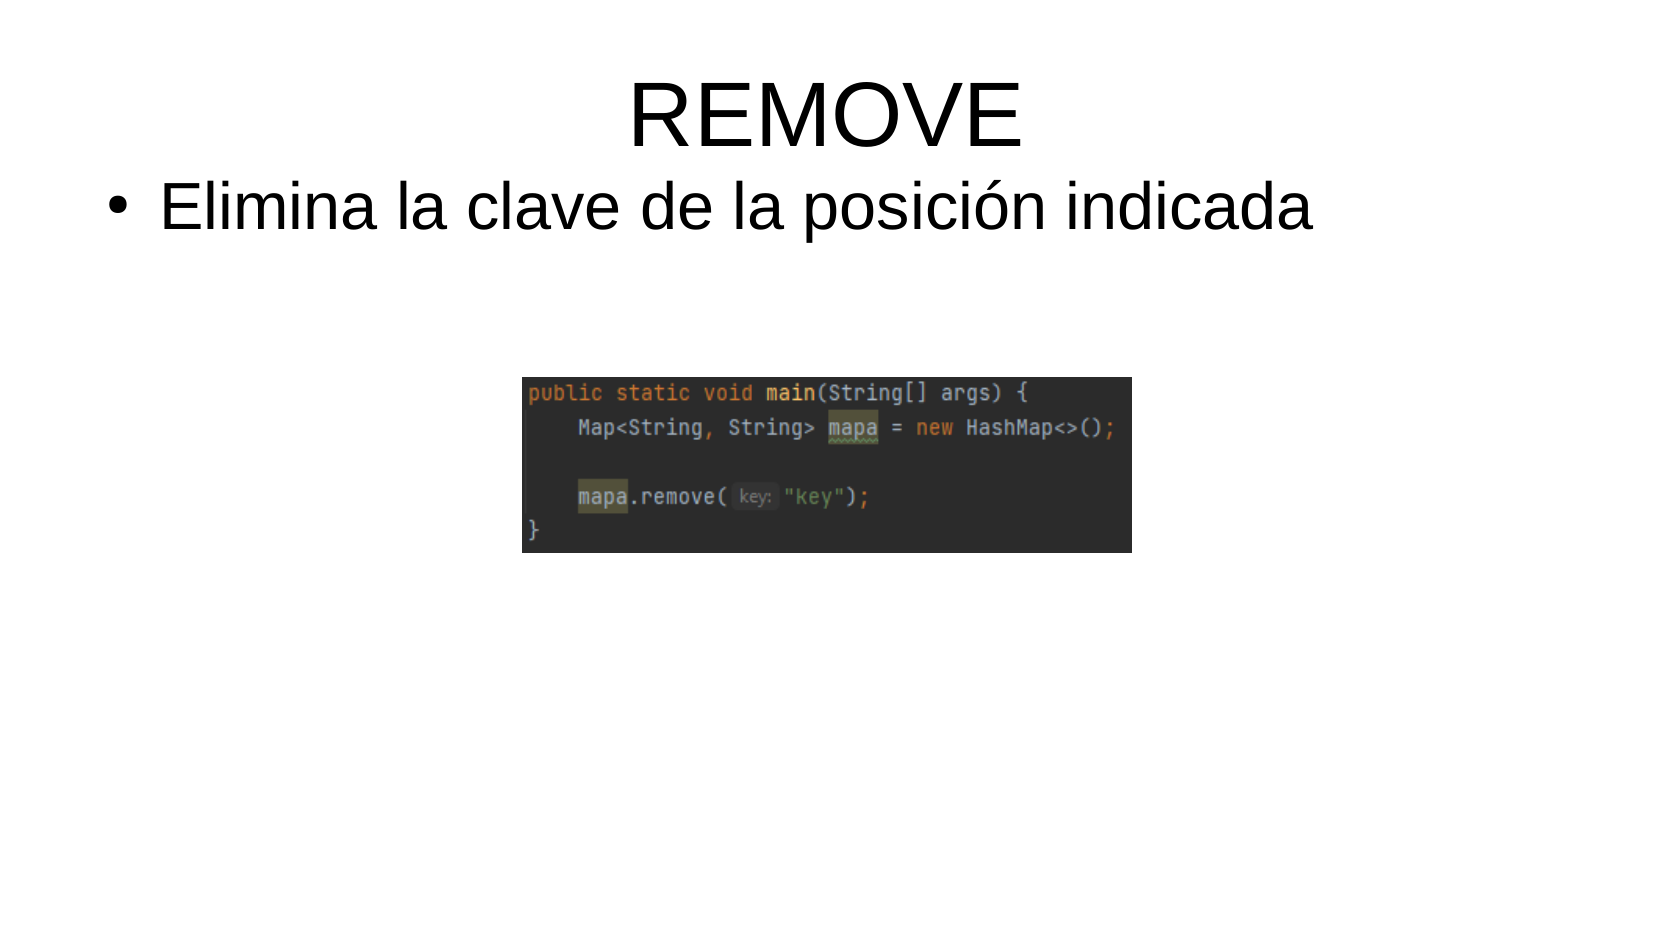

# REMOVE
Elimina la clave de la posición indicada